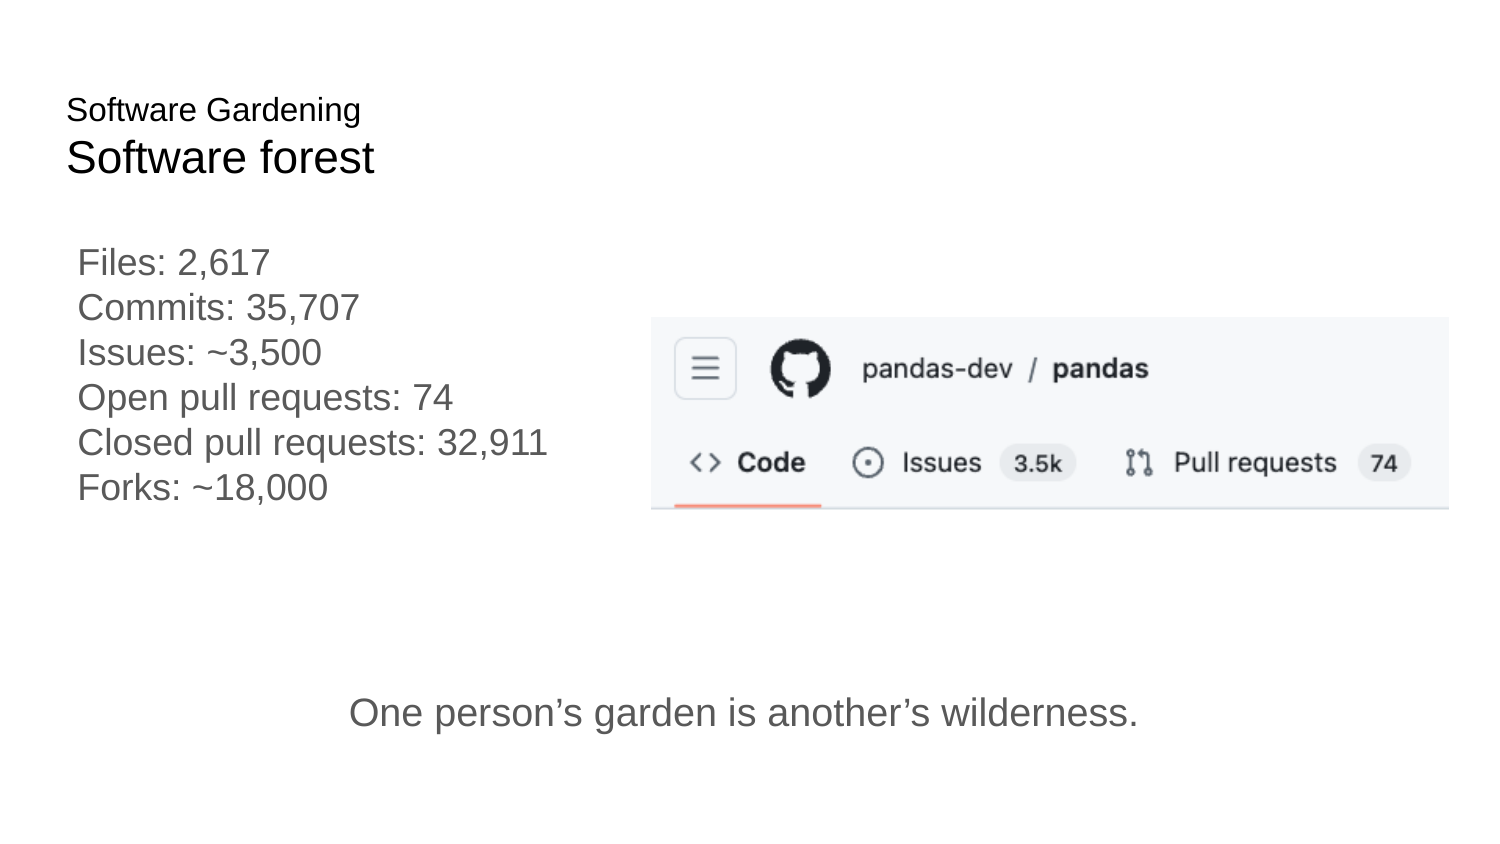

Software Gardening
Software forest
Files: 2,617
Commits: 35,707
Issues: ~3,500
Open pull requests: 74
Closed pull requests: 32,911
Forks: ~18,000
# One person’s garden is another’s wilderness.